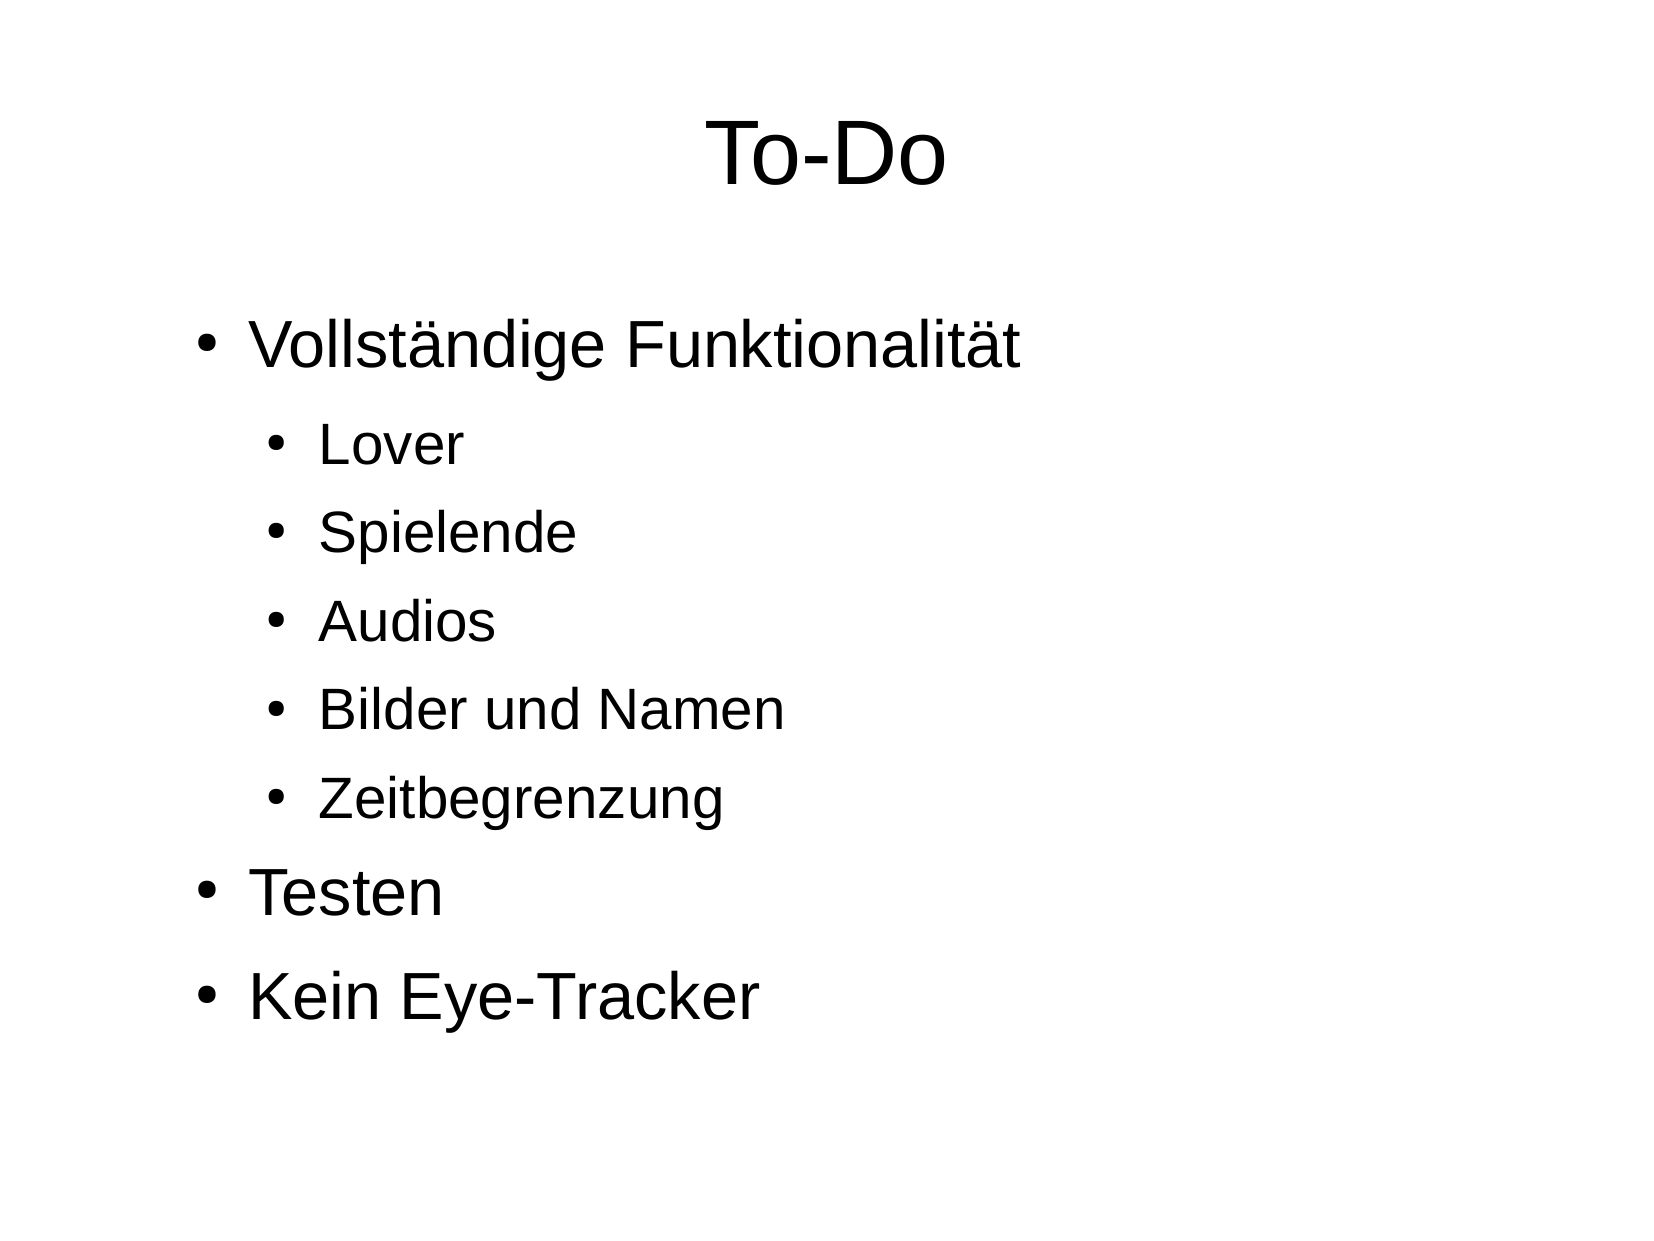

# To-Do
Vollständige Funktionalität
Lover
Spielende
Audios
Bilder und Namen
Zeitbegrenzung
Testen
Kein Eye-Tracker